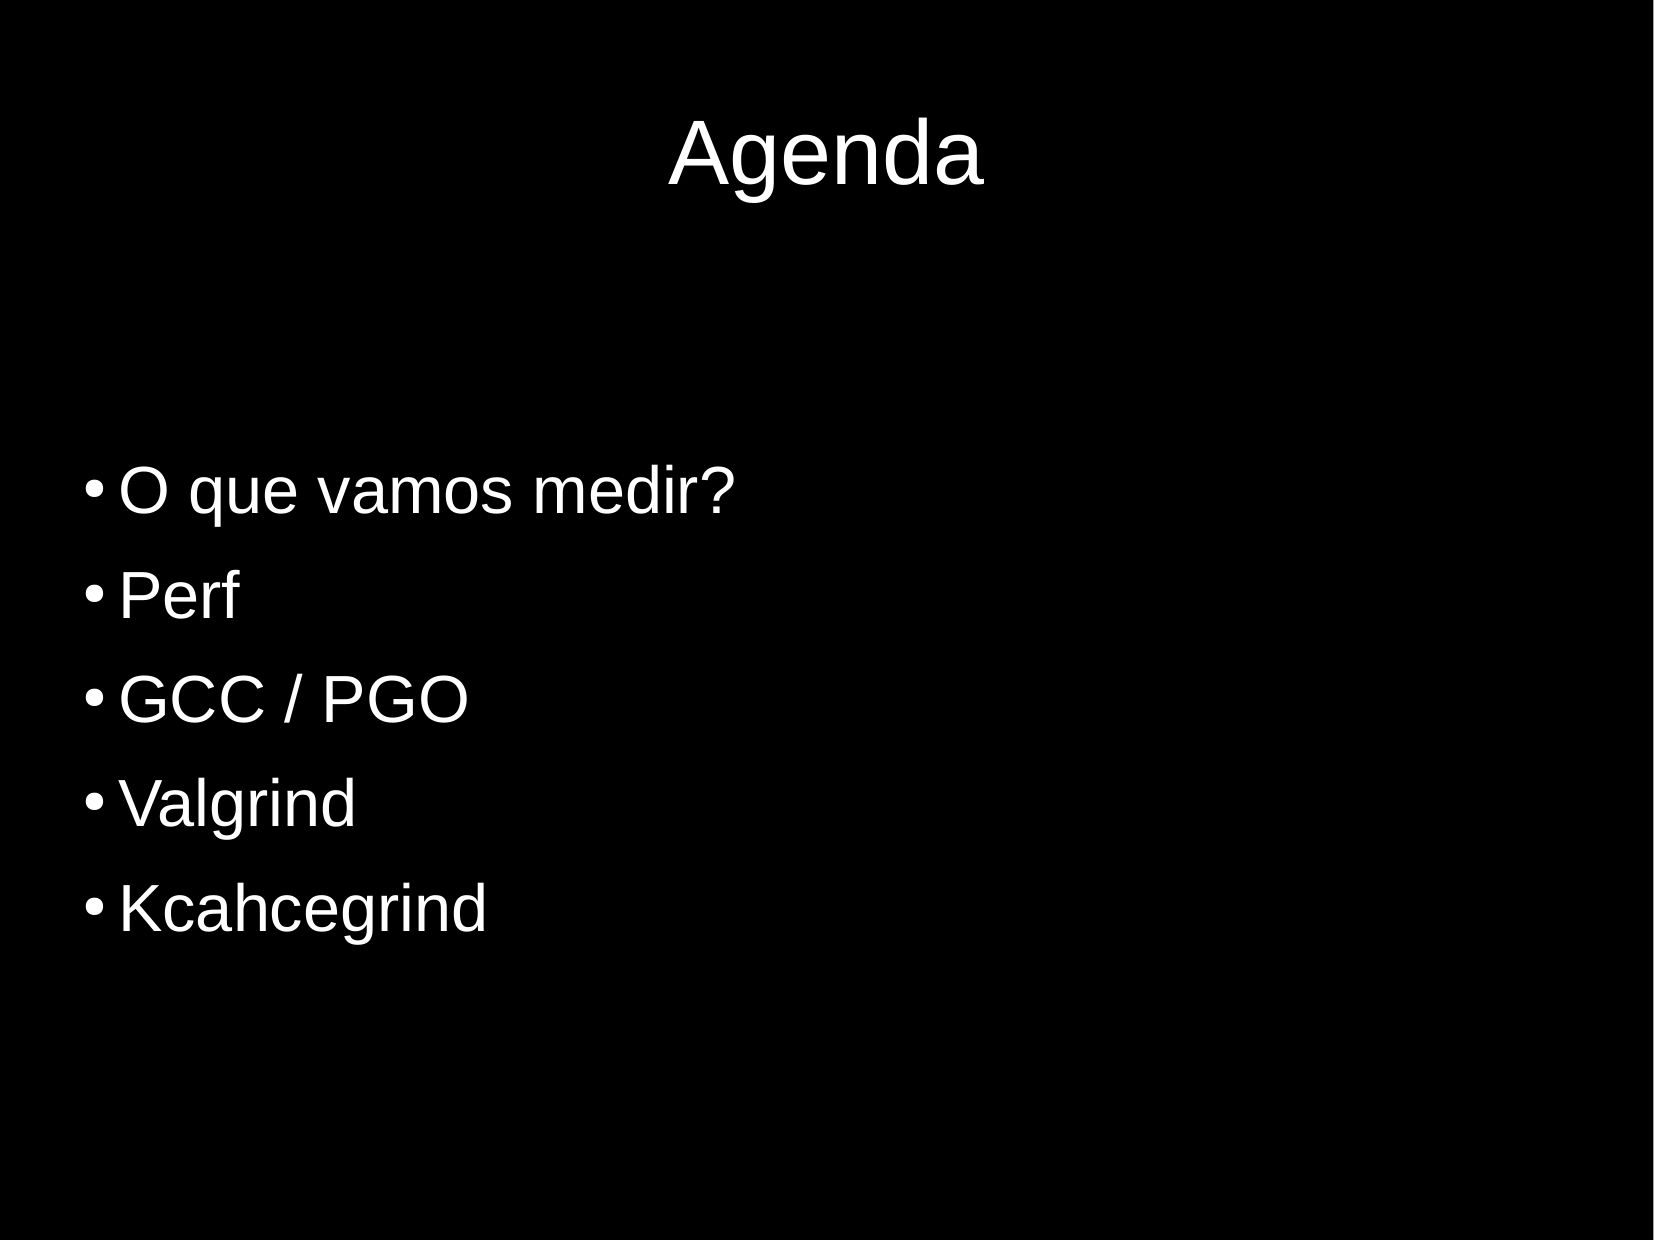

# Agenda
O que vamos medir?
Perf
GCC / PGO
Valgrind
Kcahcegrind